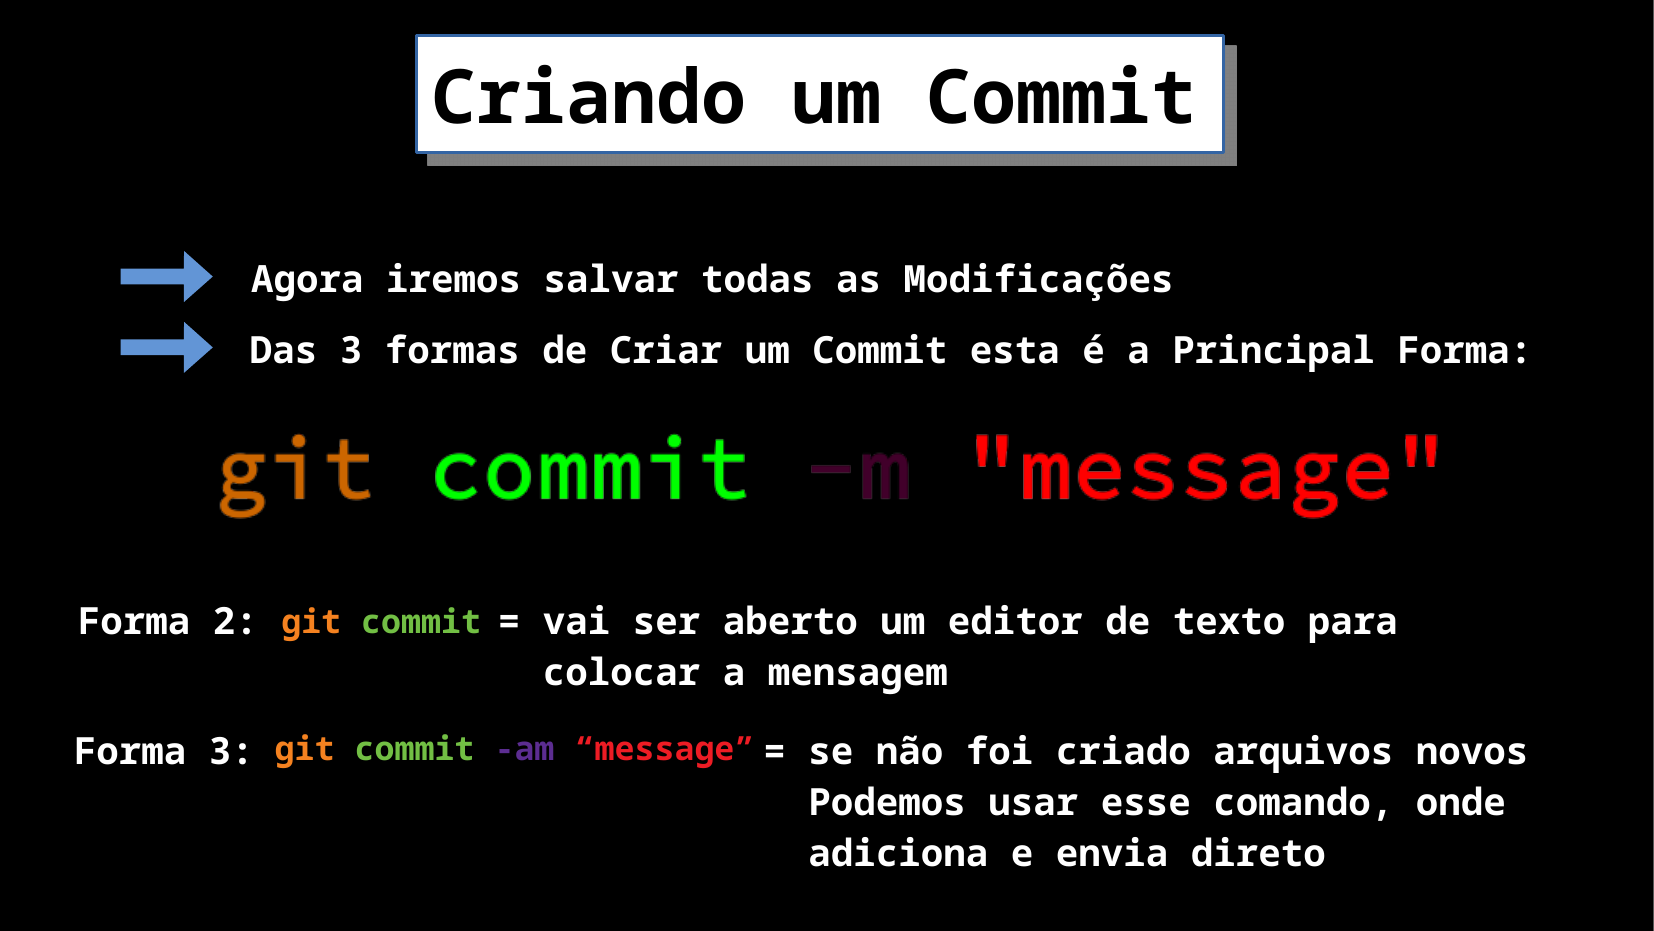

Criando um Commit
Agora iremos salvar todas as Modificações
Das 3 formas de Criar um Commit esta é a Principal Forma:
Forma 2:
 = vai ser aberto um editor de texto para
 colocar a mensagem
git commit
 = se não foi criado arquivos novos
 Podemos usar esse comando, onde
 adiciona e envia direto
Forma 3:
git commit -am “message”